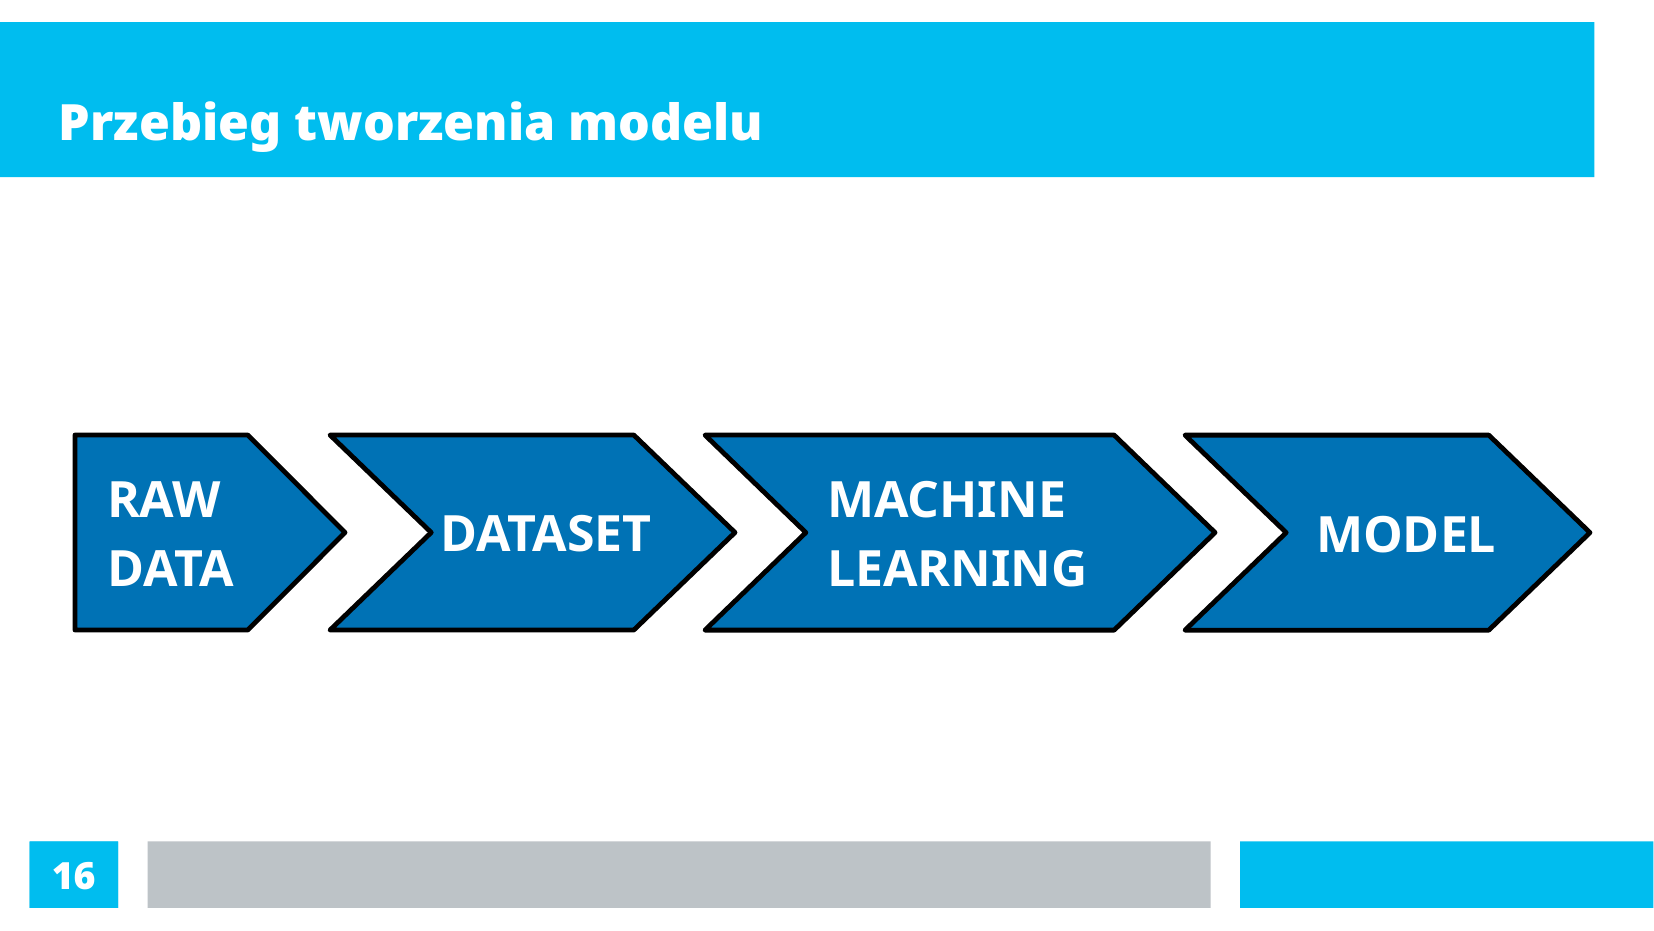

# Przebieg tworzenia modelu
RAW
DATA
DATASET
MACHINE
LEARNING
MODEL
16